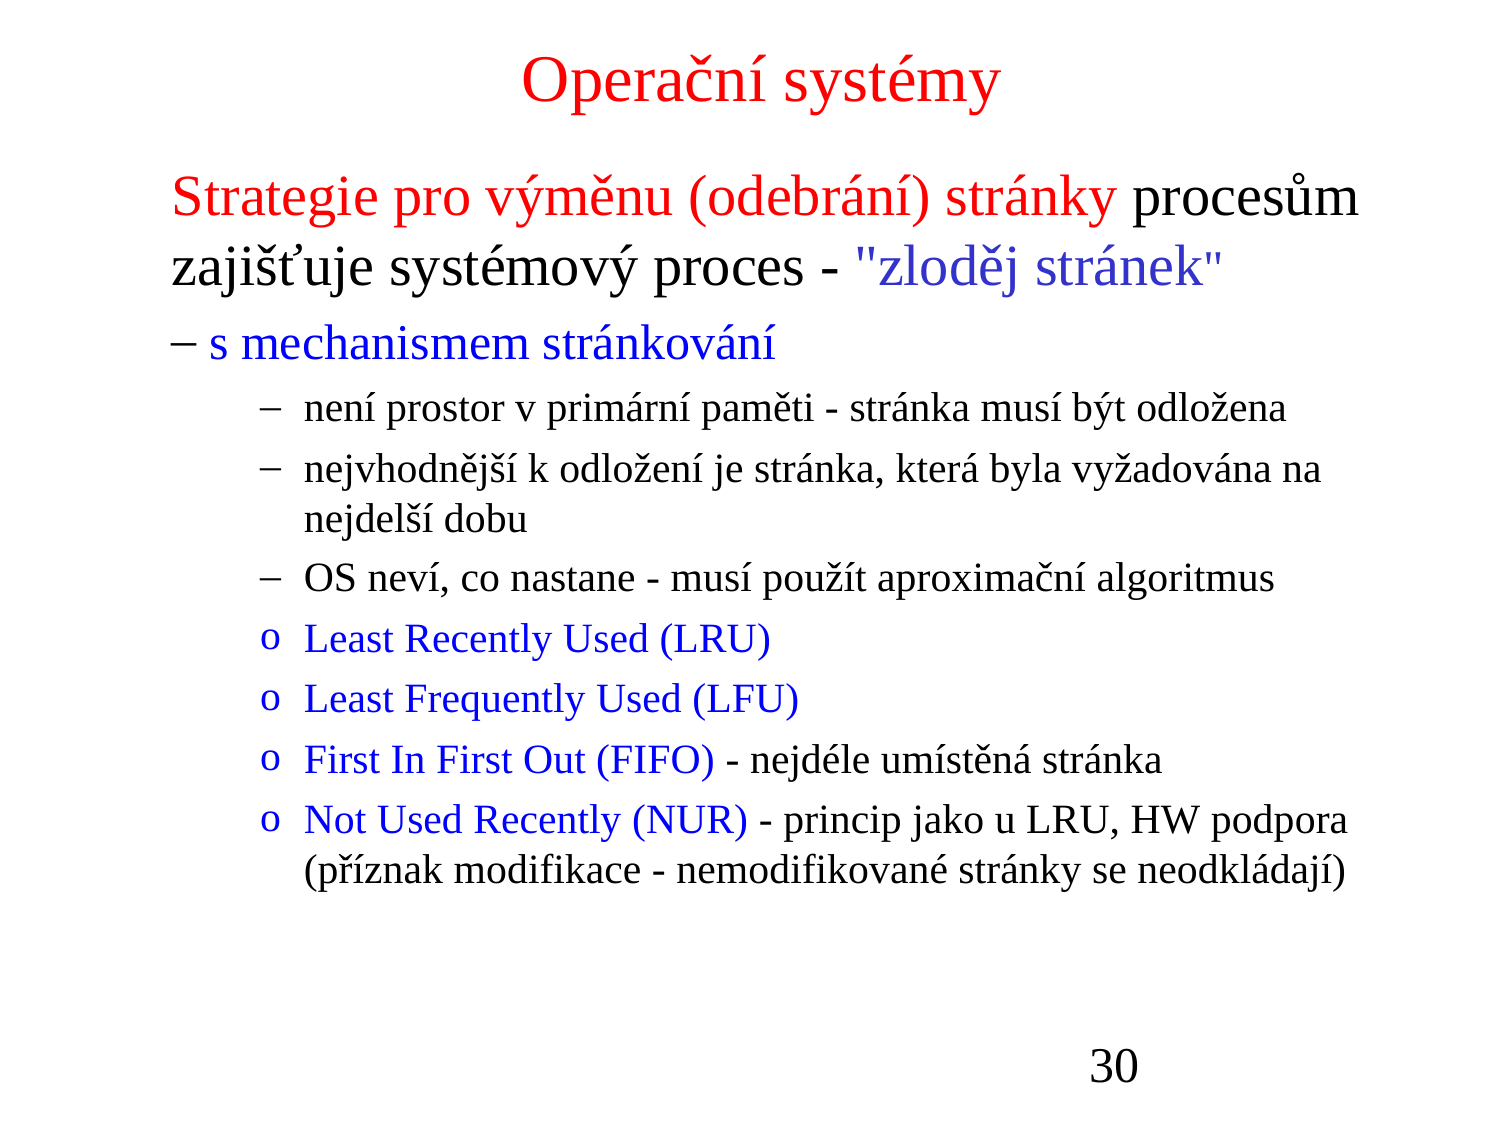

# Operační systémy
Strategie pro výměnu (odebrání) stránky procesům zajišťuje systémový proces - "zloděj stránek"
 s mechanismem stránkování
není prostor v primární paměti - stránka musí být odložena
nejvhodnější k odložení je stránka, která byla vyžadována na nejdelší dobu
OS neví, co nastane - musí použít aproximační algoritmus
Least Recently Used (LRU)
Least Frequently Used (LFU)
First In First Out (FIFO) - nejdéle umístěná stránka
Not Used Recently (NUR) - princip jako u LRU, HW podpora (příznak modifikace - nemodifikované stránky se neodkládají)
30